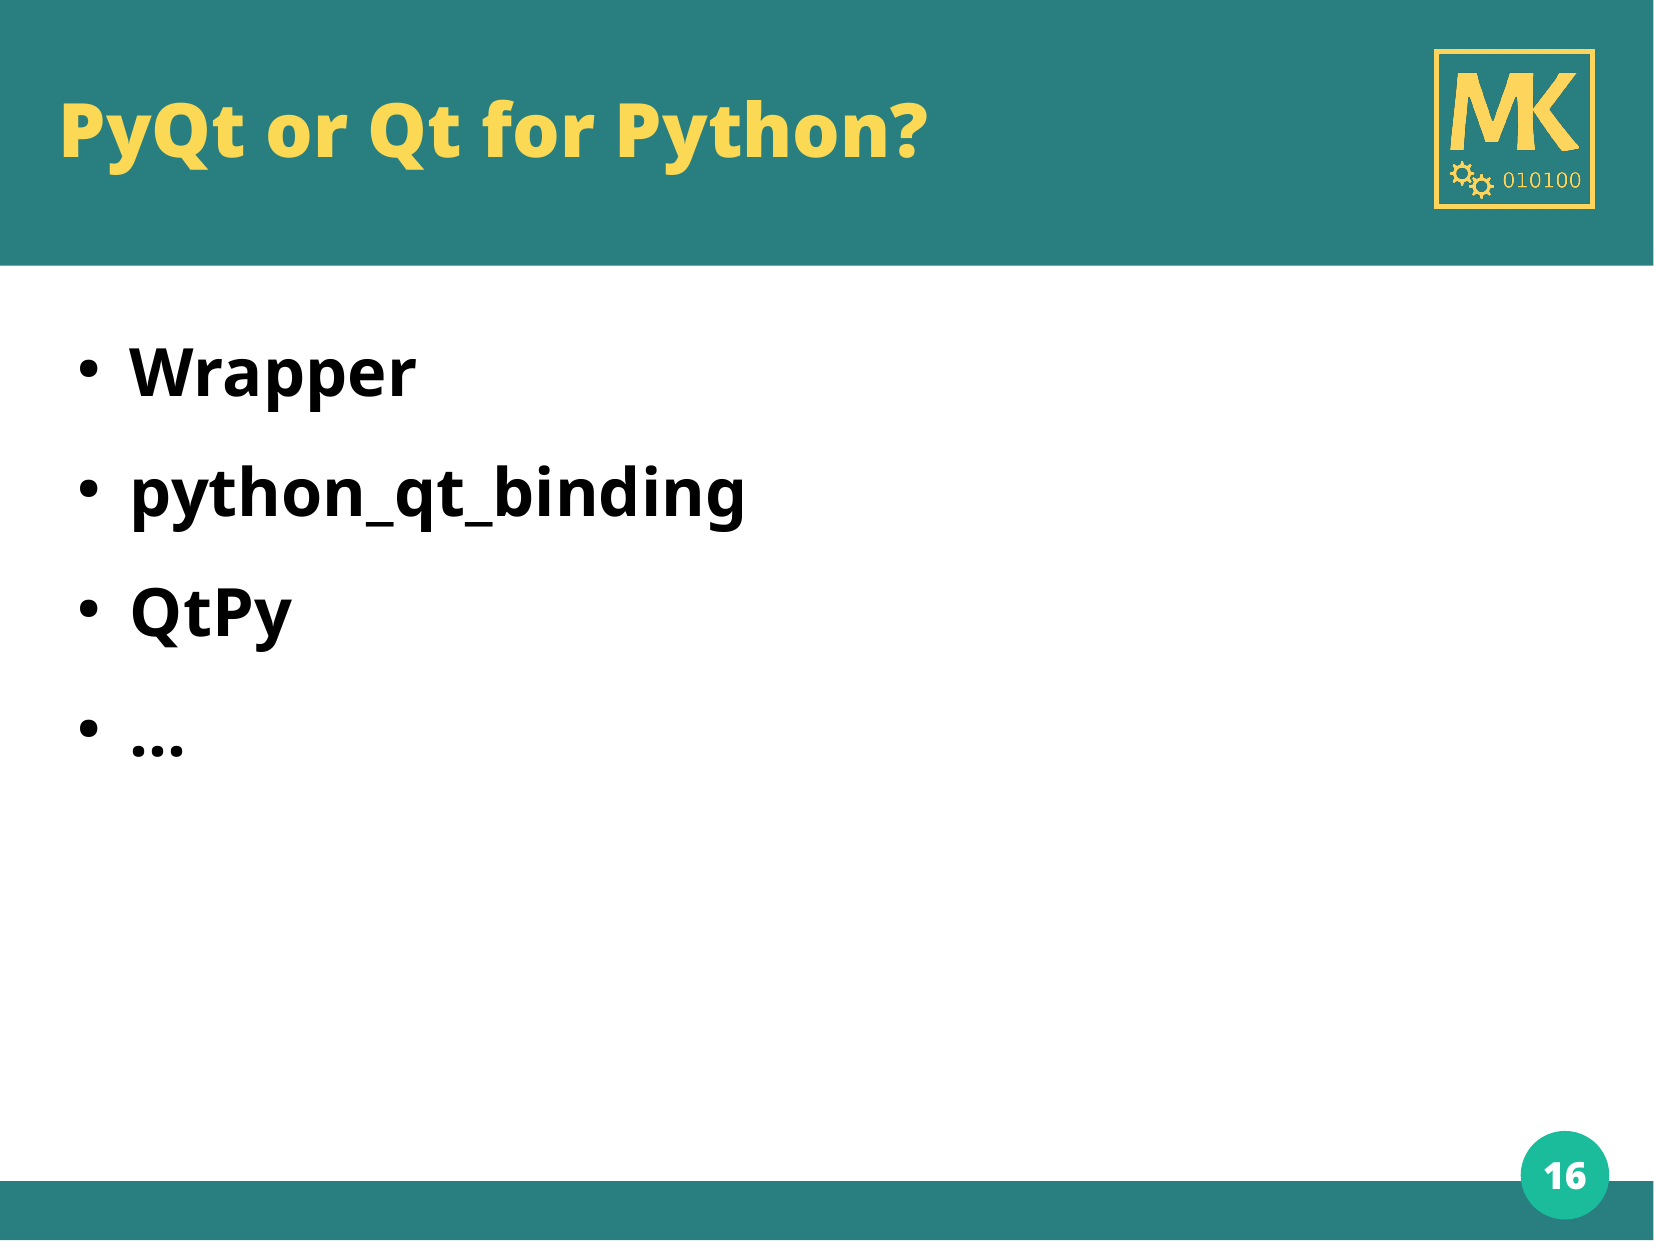

# PyQt or Qt for Python?
Wrapper
python_qt_binding
QtPy
…
16